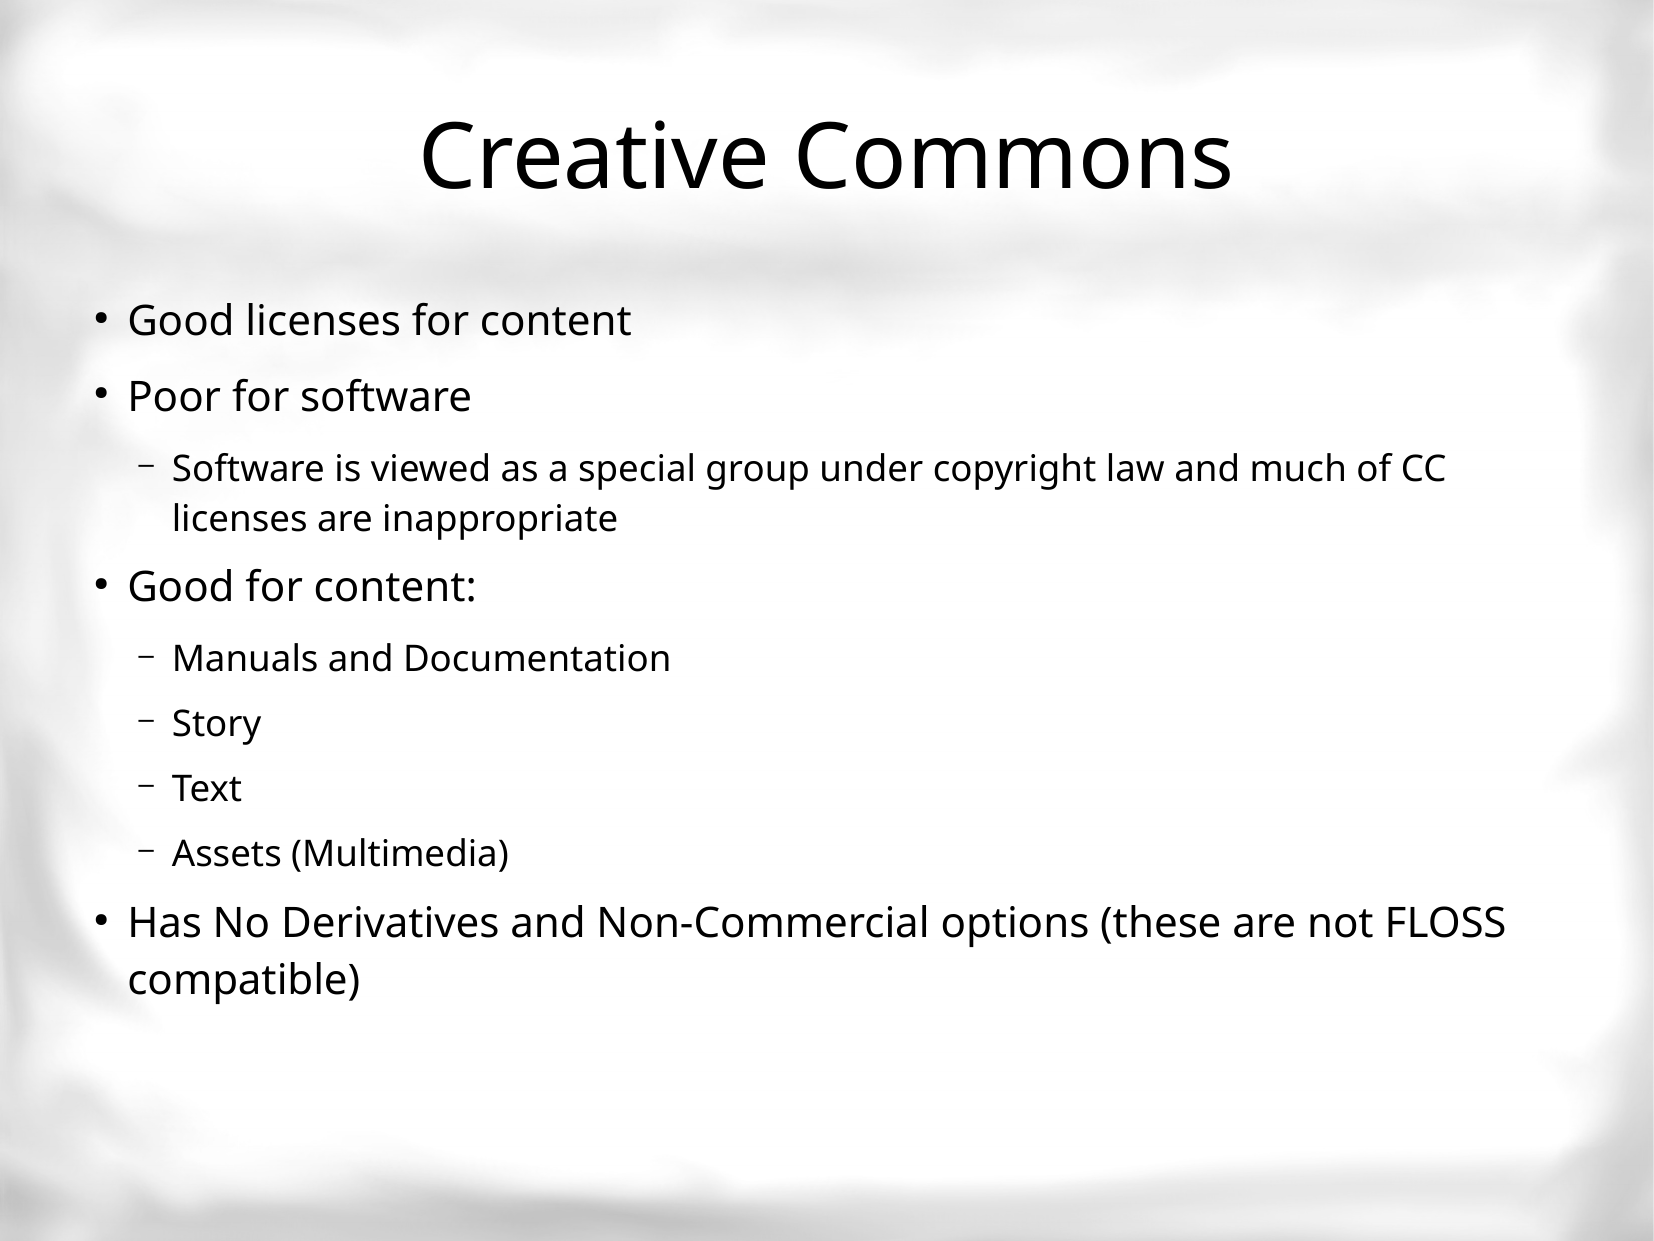

# Creative Commons
Good licenses for content
Poor for software
Software is viewed as a special group under copyright law and much of CC licenses are inappropriate
Good for content:
Manuals and Documentation
Story
Text
Assets (Multimedia)
Has No Derivatives and Non-Commercial options (these are not FLOSS compatible)